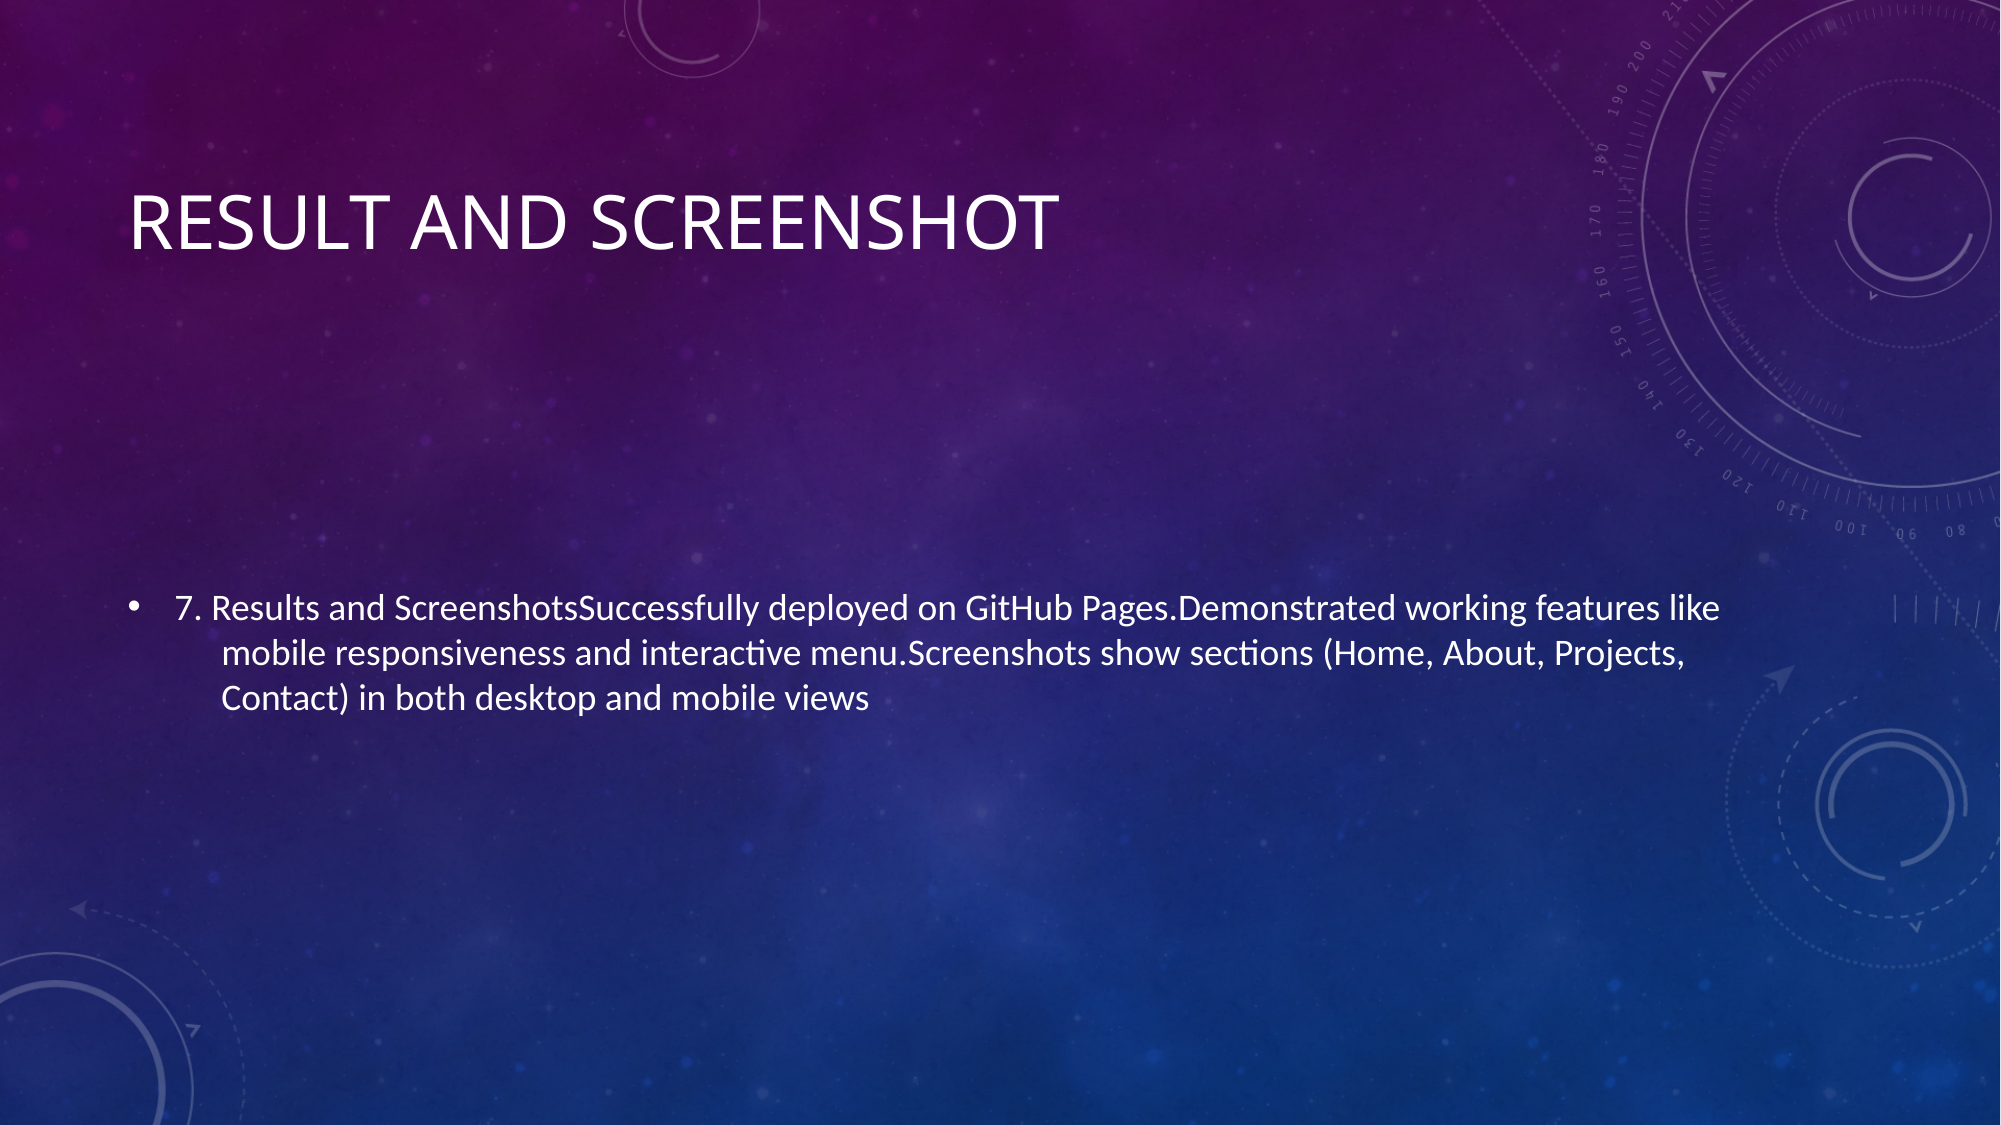

# Result and screenshot
7. Results and ScreenshotsSuccessfully deployed on GitHub Pages.Demonstrated working features like mobile responsiveness and interactive menu.Screenshots show sections (Home, About, Projects, Contact) in both desktop and mobile views